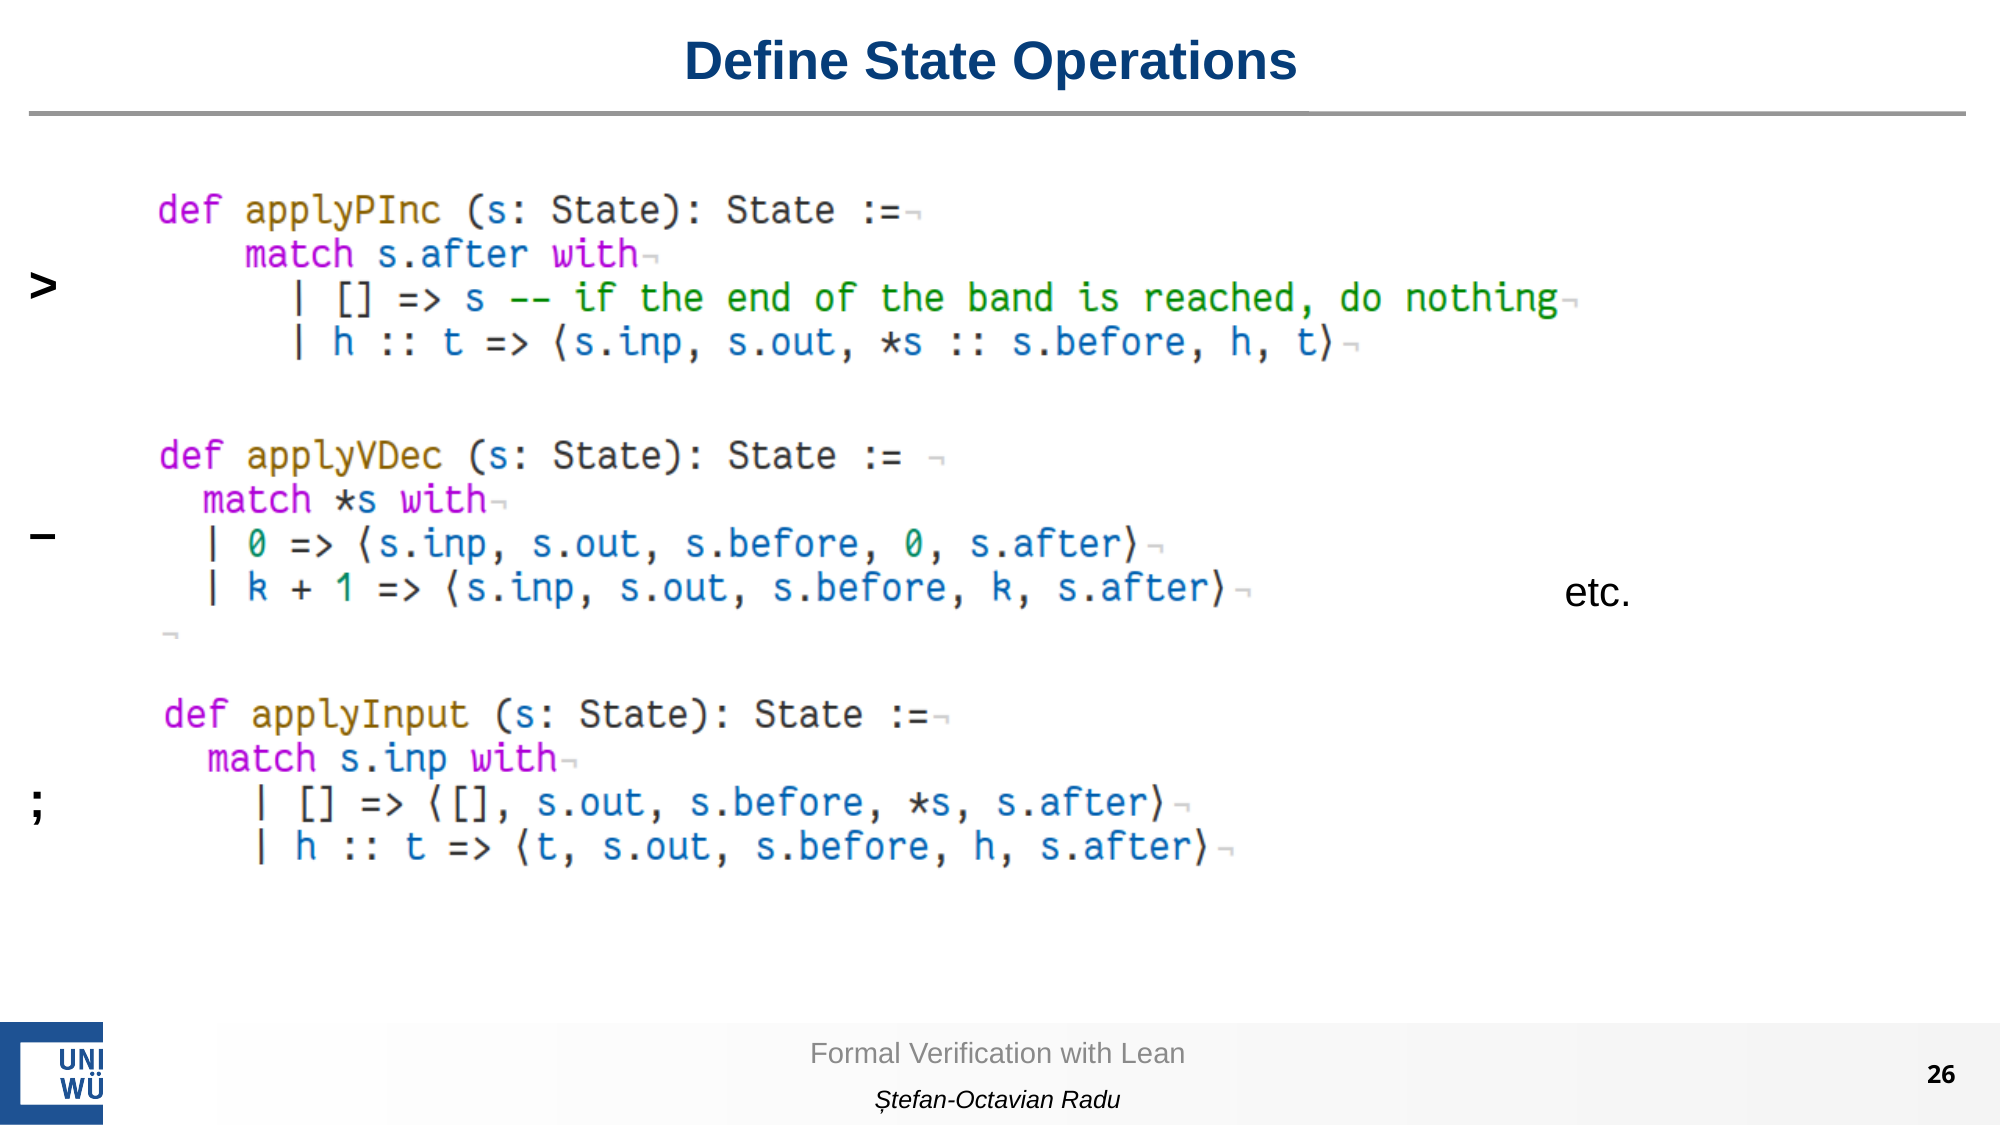

# Define State Operations
>
–
etc.
;